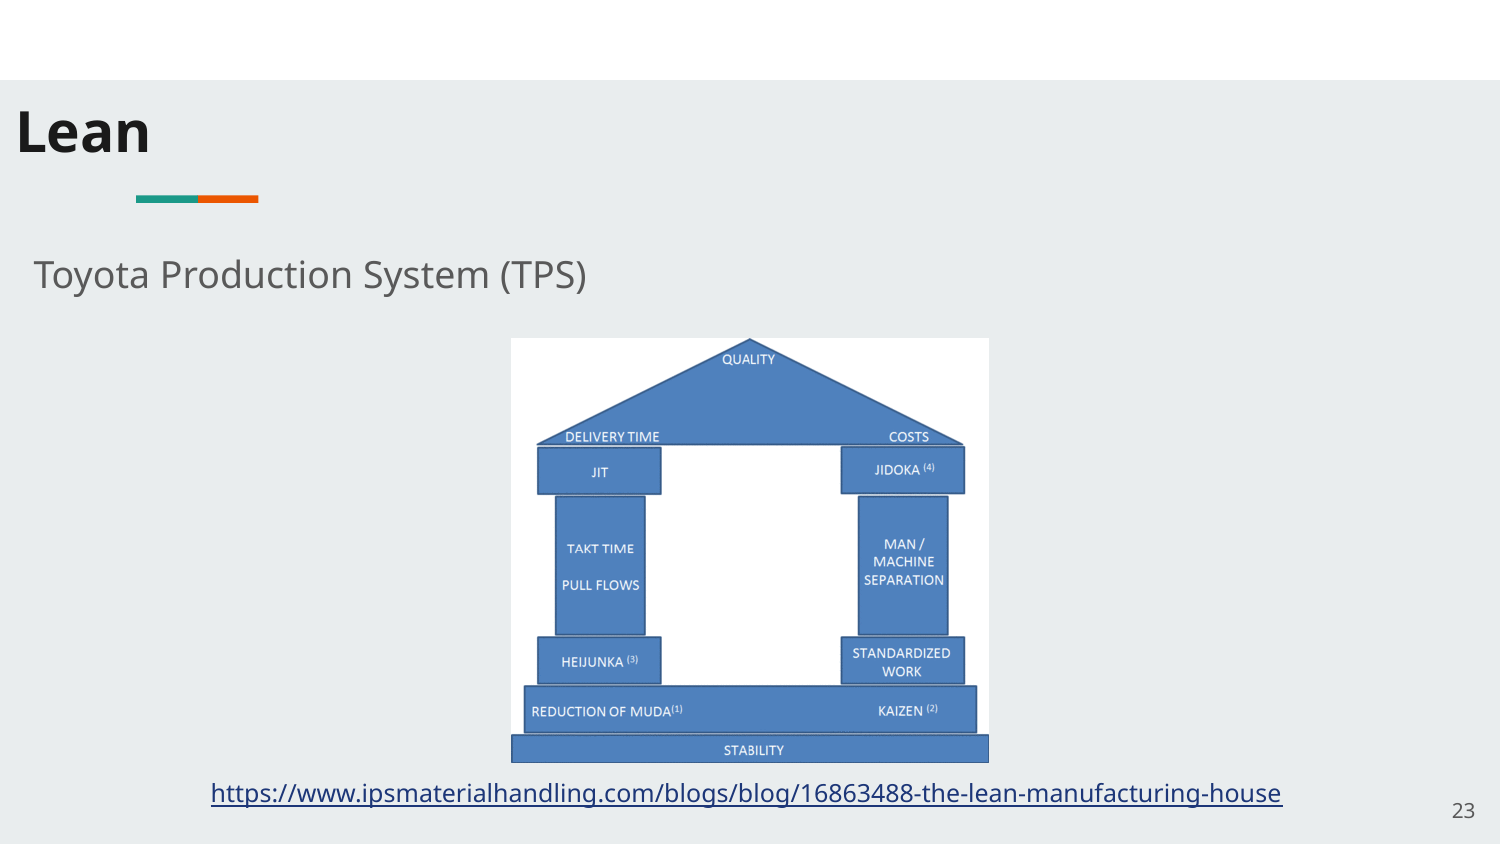

# Lean
Toyota Production System (TPS)
https://www.ipsmaterialhandling.com/blogs/blog/16863488-the-lean-manufacturing-house